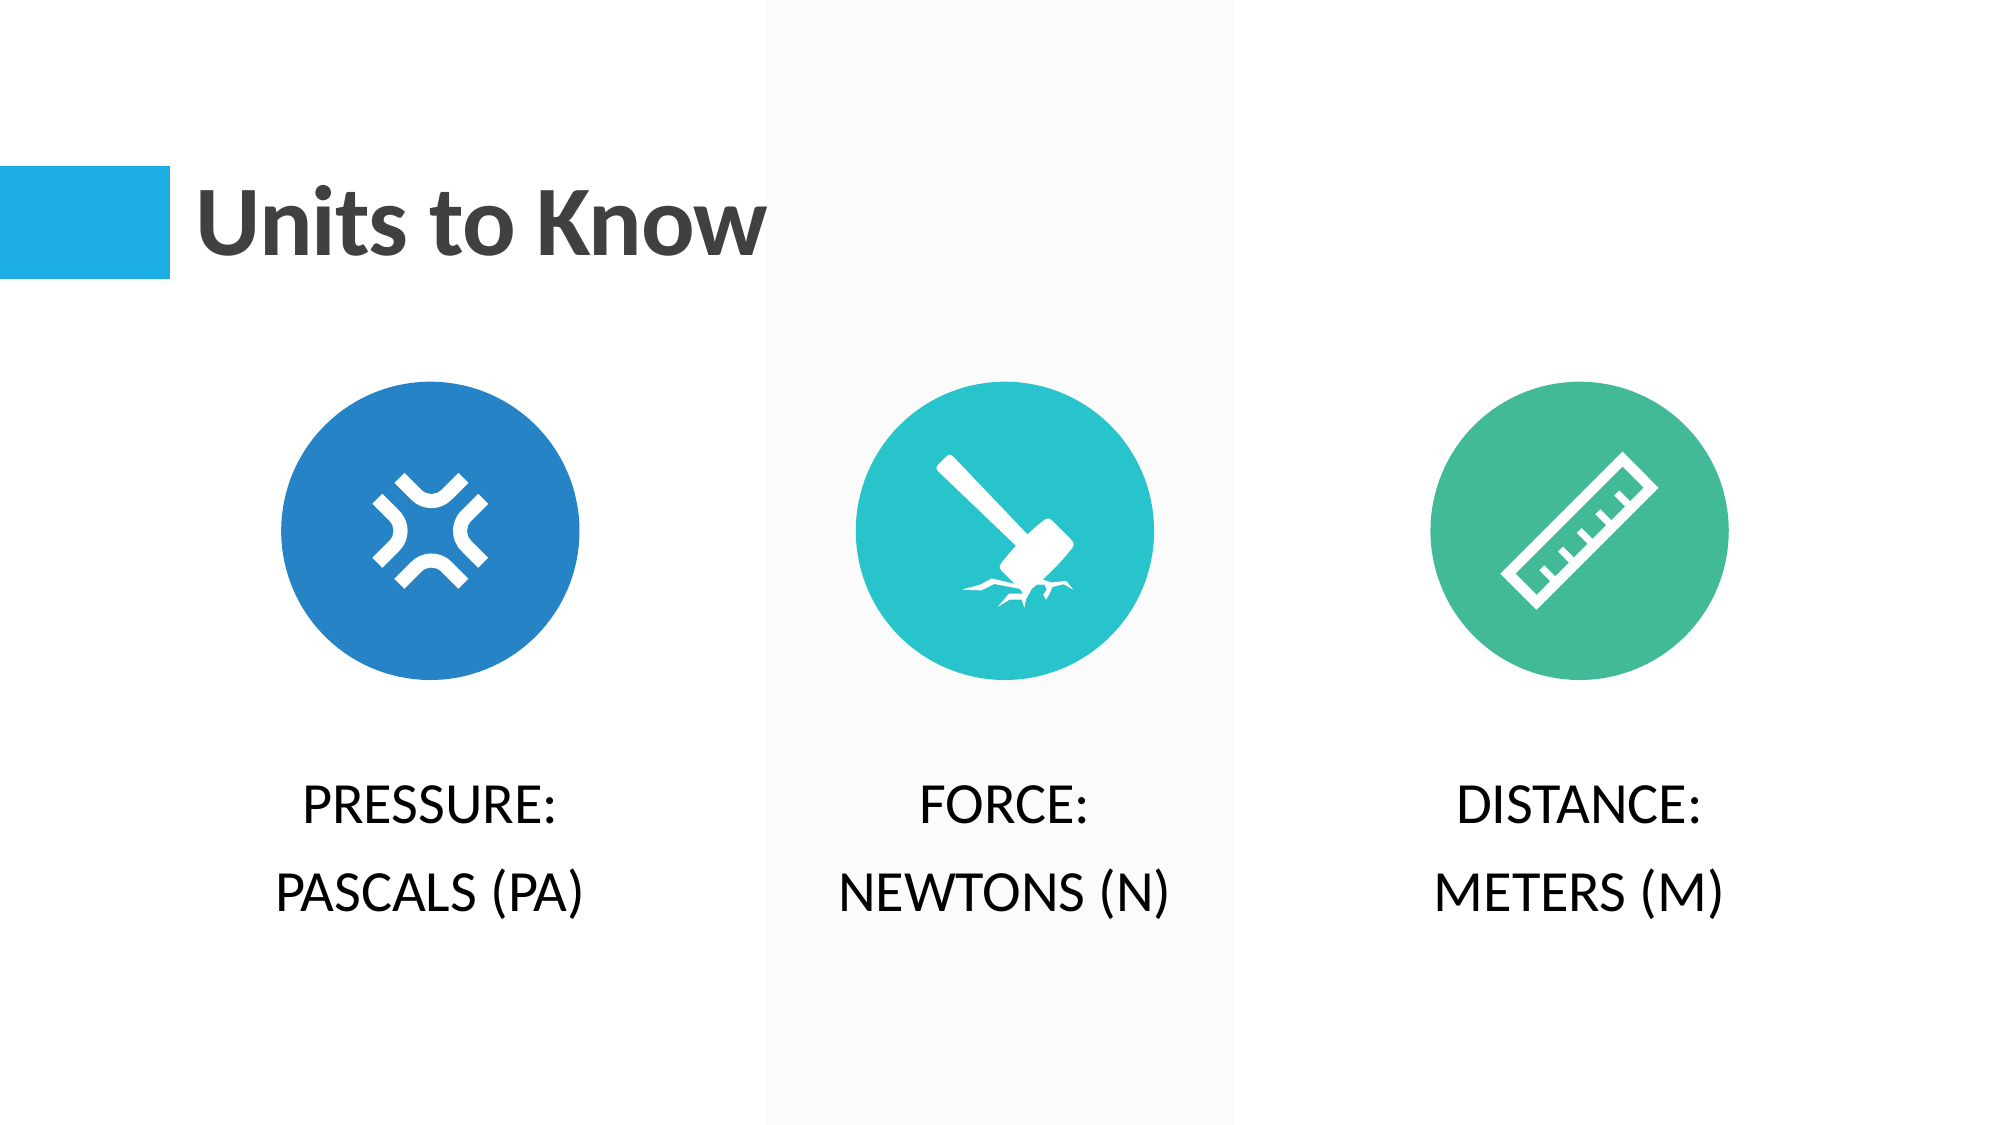

# Units to Know
Pressure:
Pascals (Pa)
Force:
Newtons (N)
Distance:
Meters (m)